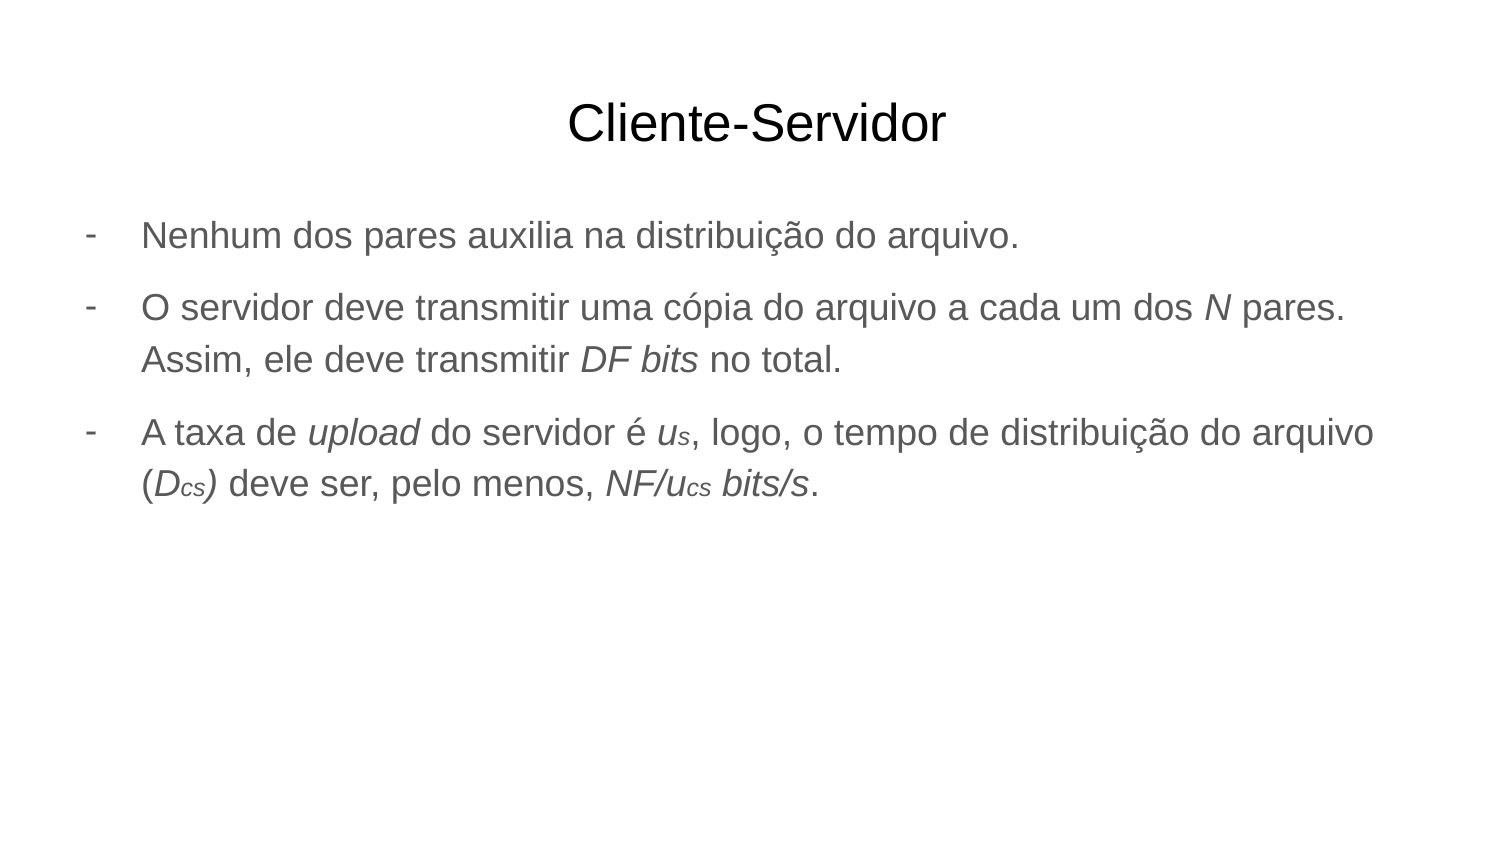

# Cliente-Servidor
Nenhum dos pares auxilia na distribuição do arquivo.
O servidor deve transmitir uma cópia do arquivo a cada um dos N pares. Assim, ele deve transmitir DF bits no total.
A taxa de upload do servidor é us, logo, o tempo de distribuição do arquivo (Dcs) deve ser, pelo menos, NF/ucs bits/s.